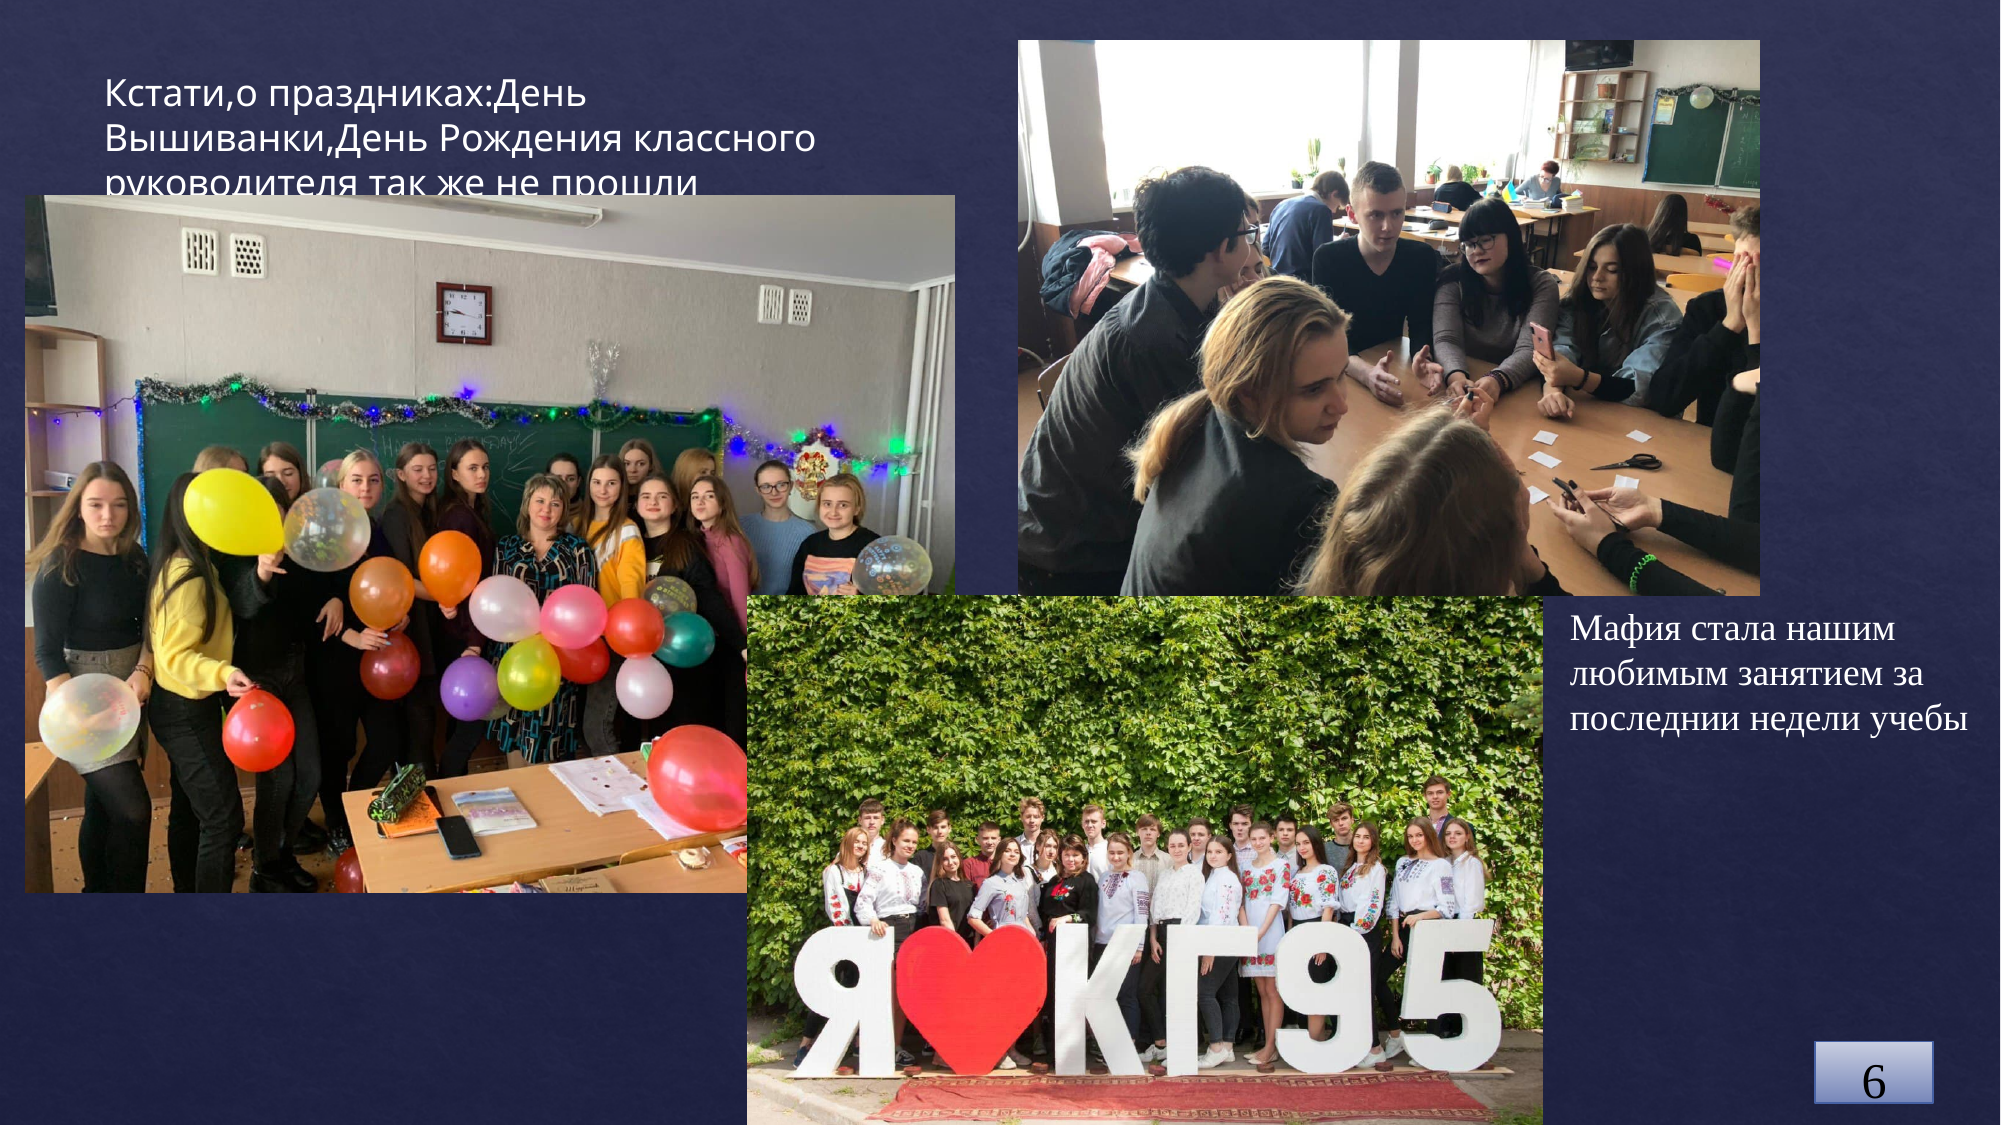

Кстати,о праздниках:День Вышиванки,День Рождения классного руководителя так же не прошли незаметно
Мафия стала нашим любимым занятием за последнии недели учебы
6